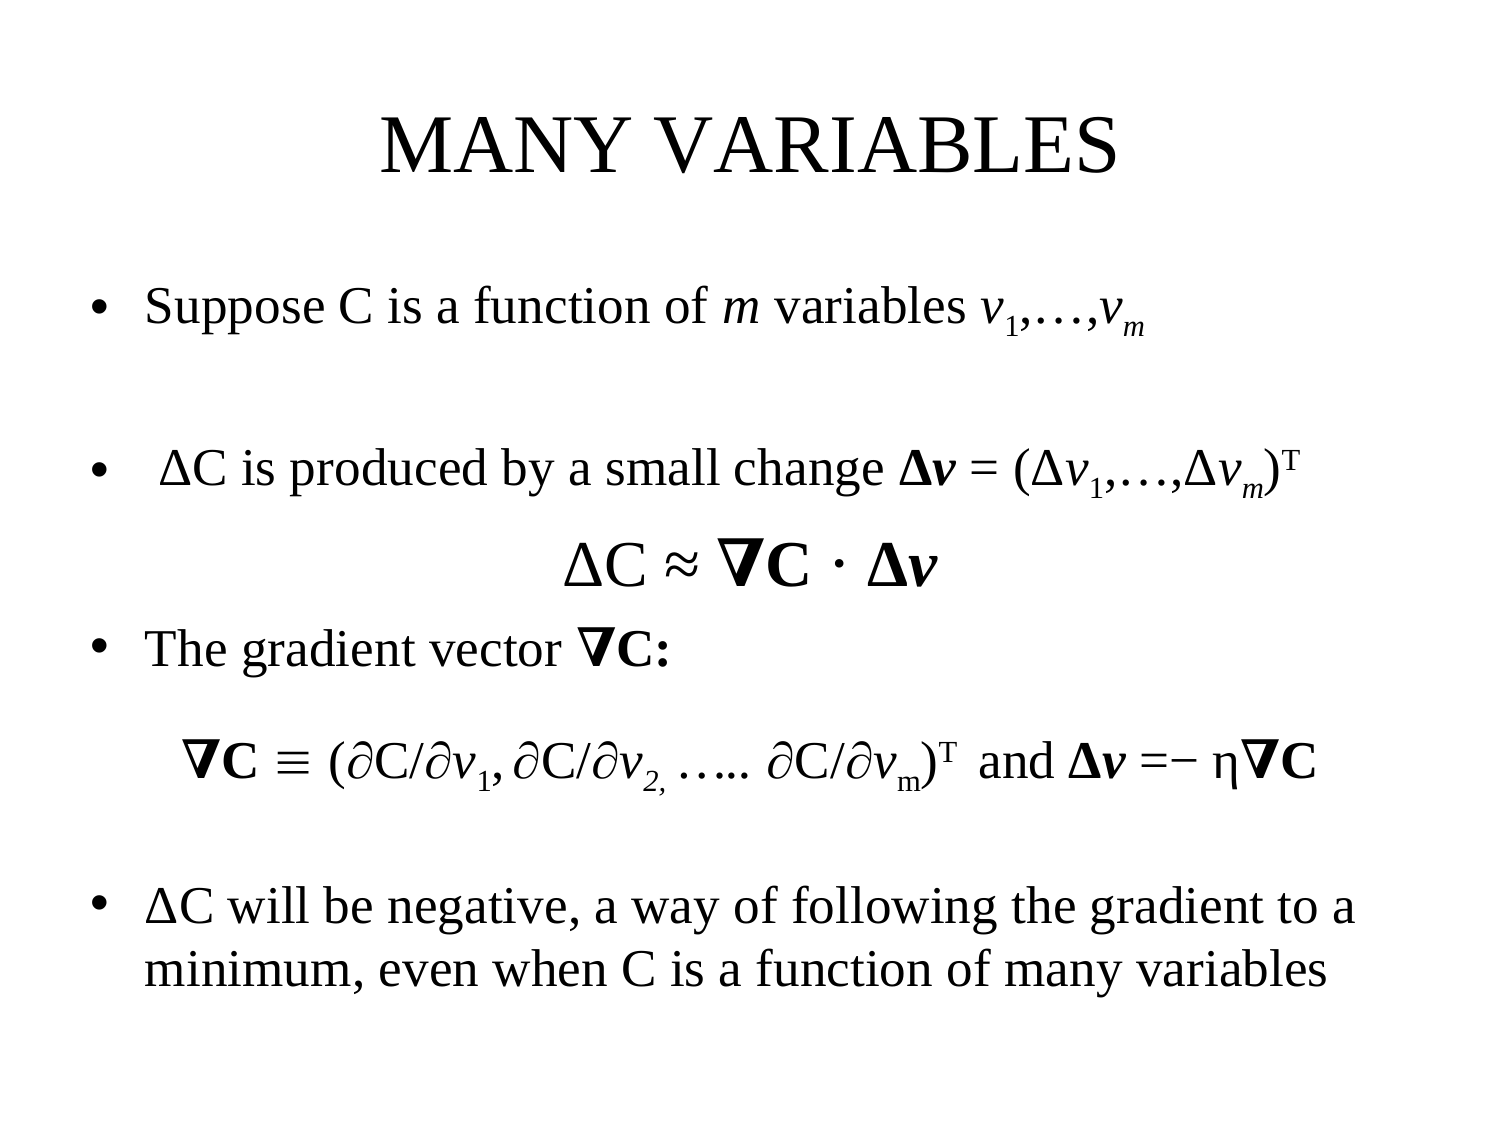

# MANY VARIABLES
Suppose C is a function of m variables v1,…,vm
 ΔC is produced by a small change Δv = (Δv1,…,Δvm)T
ΔC ≈ ∇C ⋅ Δv
The gradient vector ∇C:
∇C  (C/v1, C/v2, ….. C/vm)T and Δv =− η∇C
ΔC will be negative, a way of following the gradient to a minimum, even when C is a function of many variables